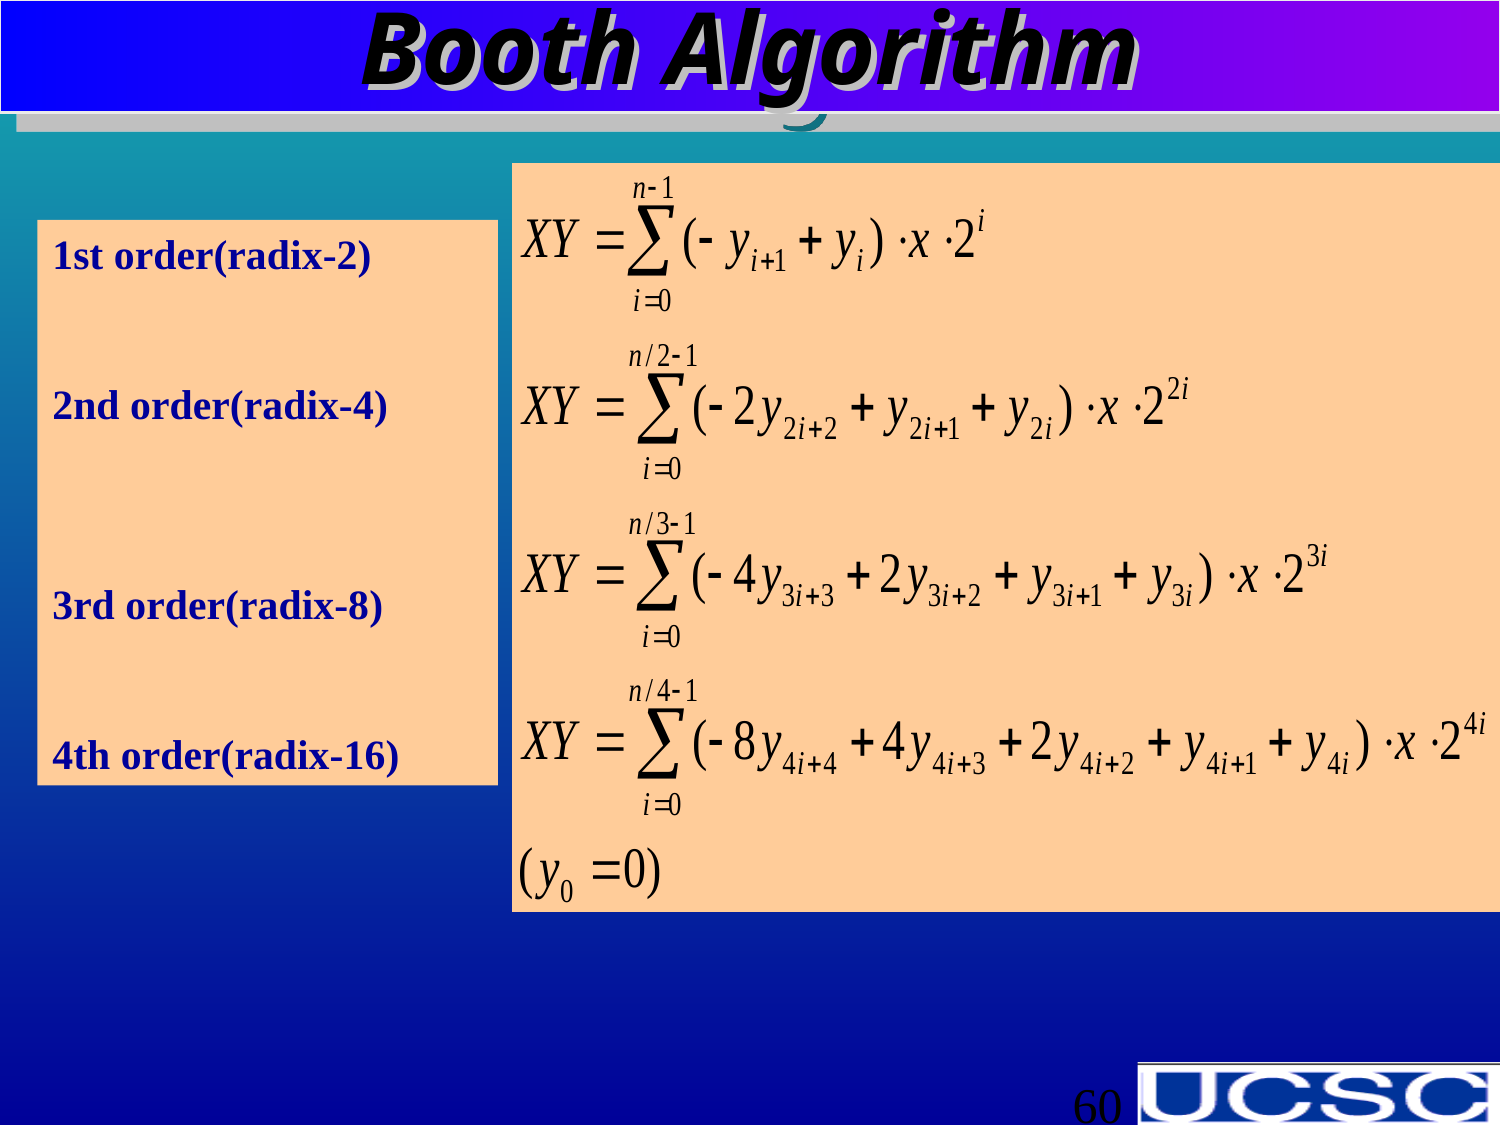

Booth Algorithm
1st order(radix-2)
2nd order(radix-4)
3rd order(radix-8)
4th order(radix-16)
60